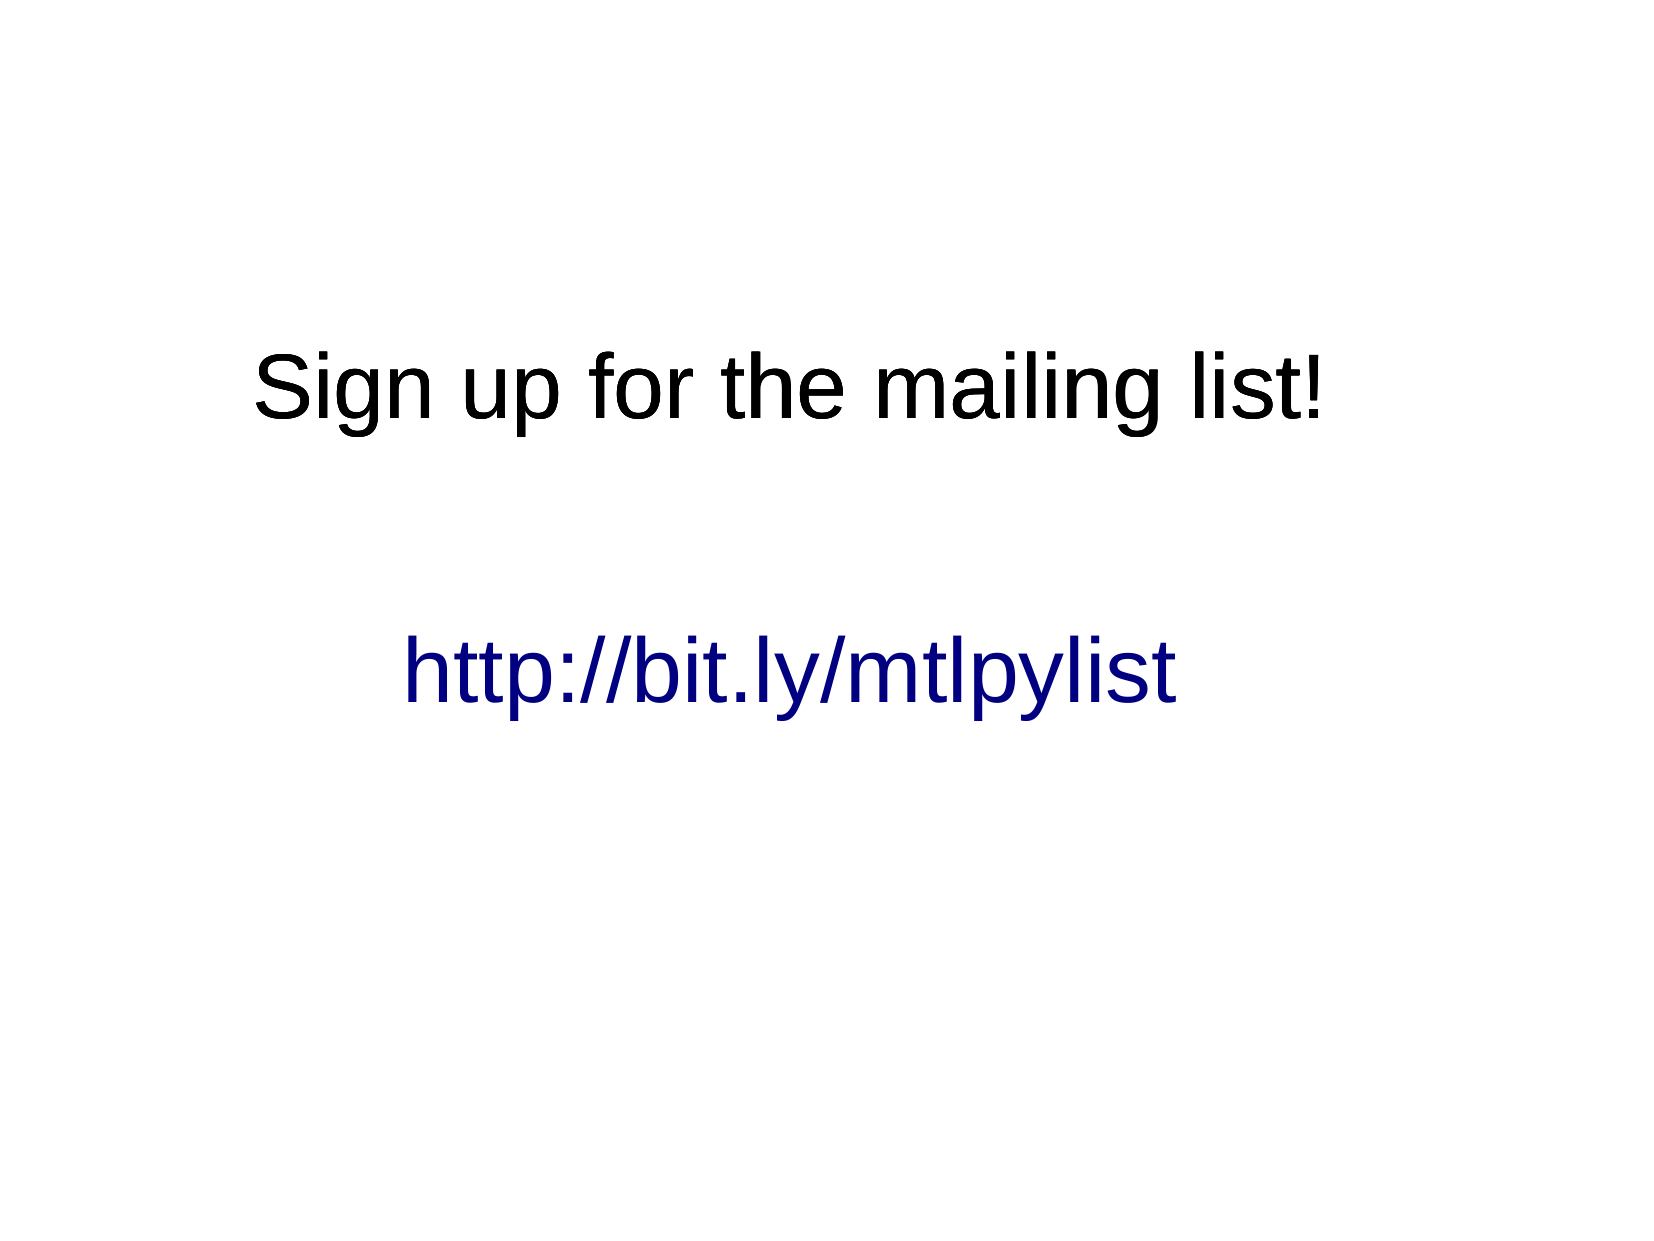

# Sign up for the mailing list!
Sign up for the mailing list!
Sign up for the mailing list!
http://bit.ly/mtlpylist